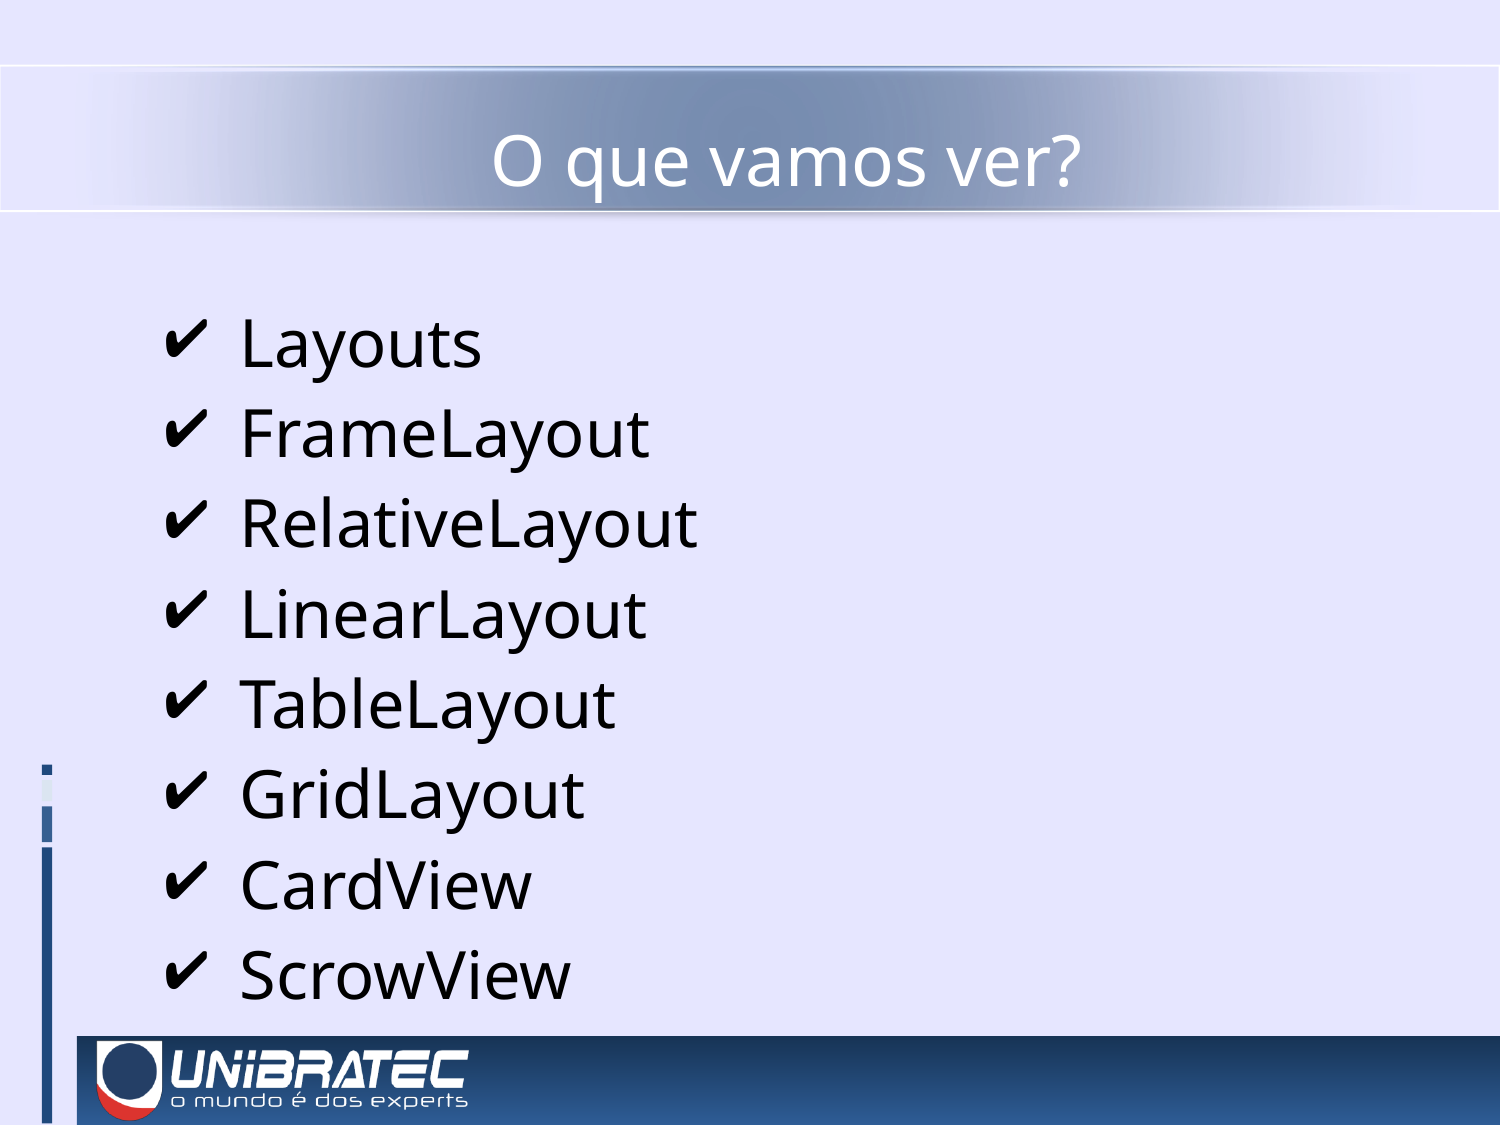

# O que vamos ver?
Layouts
FrameLayout
RelativeLayout
LinearLayout
TableLayout
GridLayout
CardView
ScrowView